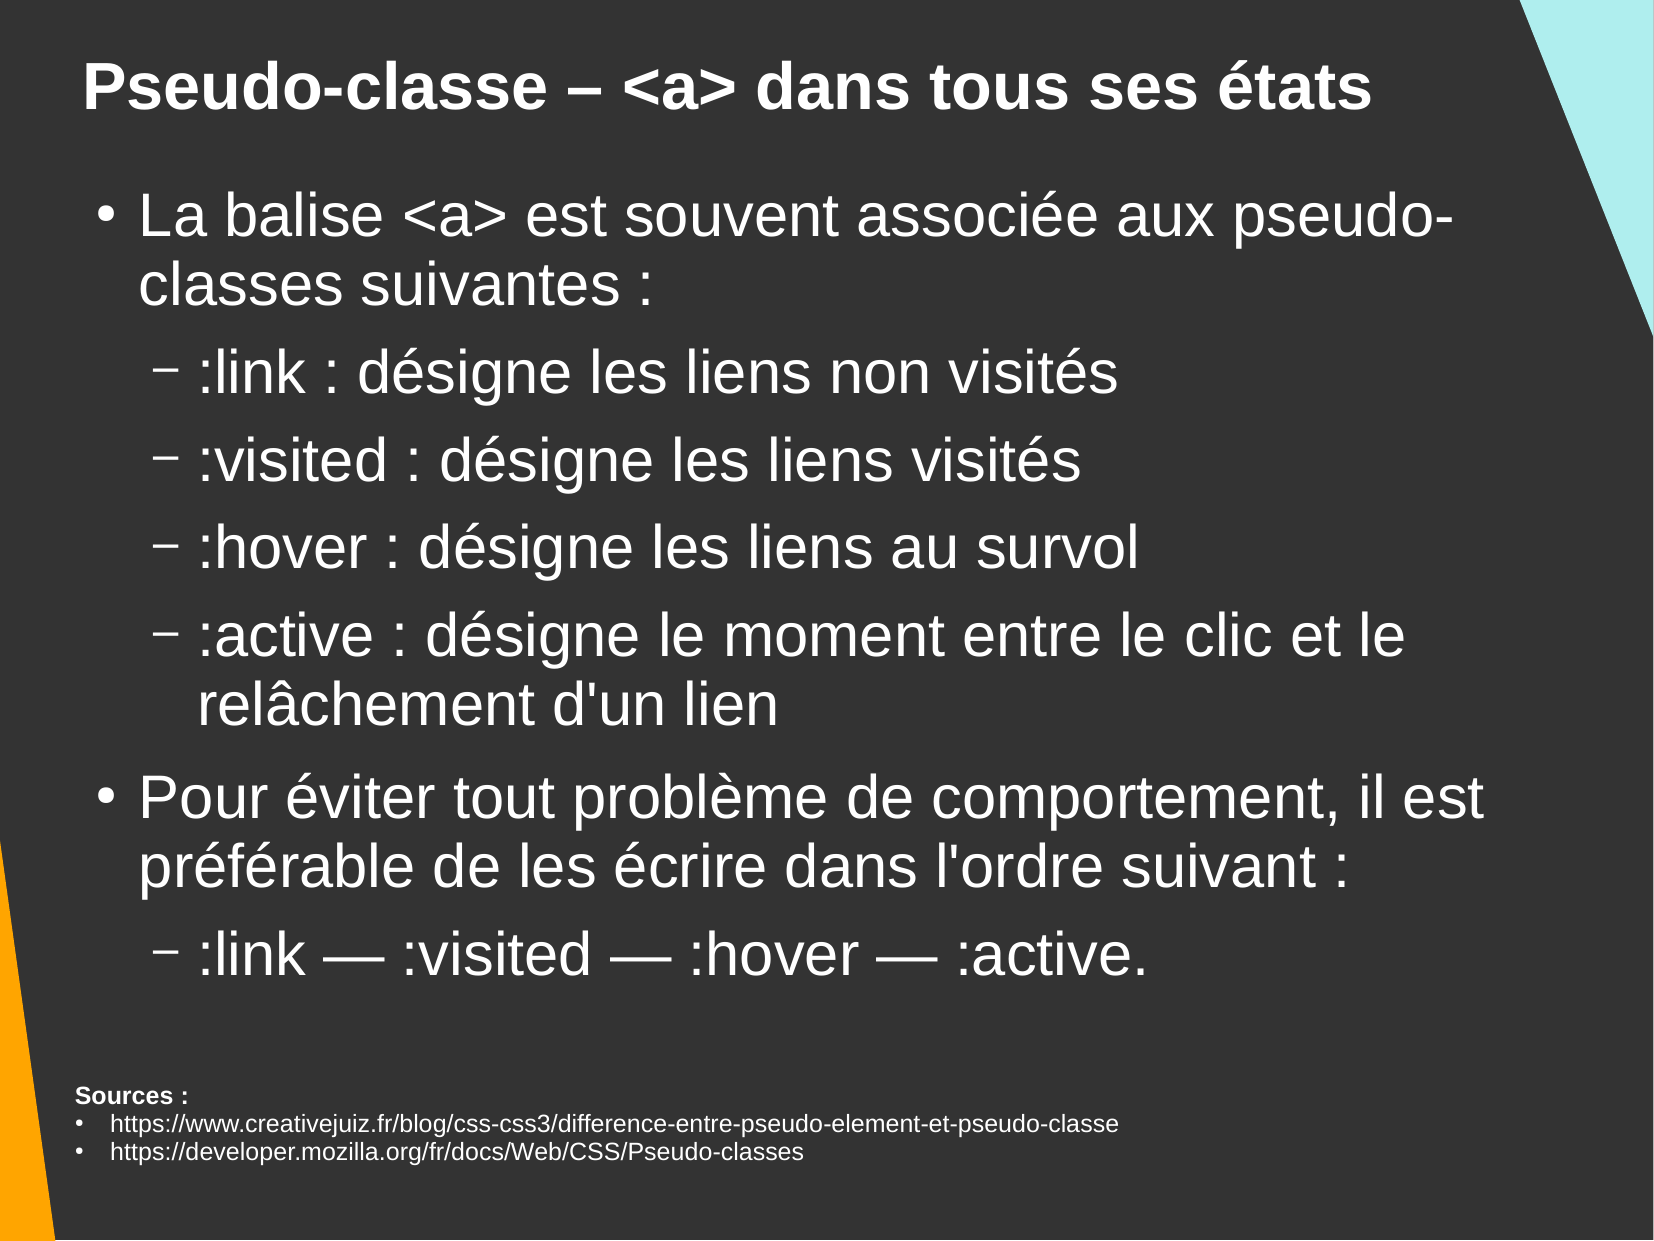

# Pseudo-classe – <a> dans tous ses états
La balise <a> est souvent associée aux pseudo-classes suivantes :
:link : désigne les liens non visités
:visited : désigne les liens visités
:hover : désigne les liens au survol
:active : désigne le moment entre le clic et le relâchement d'un lien
Pour éviter tout problème de comportement, il est préférable de les écrire dans l'ordre suivant :
:link — :visited — :hover — :active.
Sources :
https://www.creativejuiz.fr/blog/css-css3/difference-entre-pseudo-element-et-pseudo-classe
https://developer.mozilla.org/fr/docs/Web/CSS/Pseudo-classes